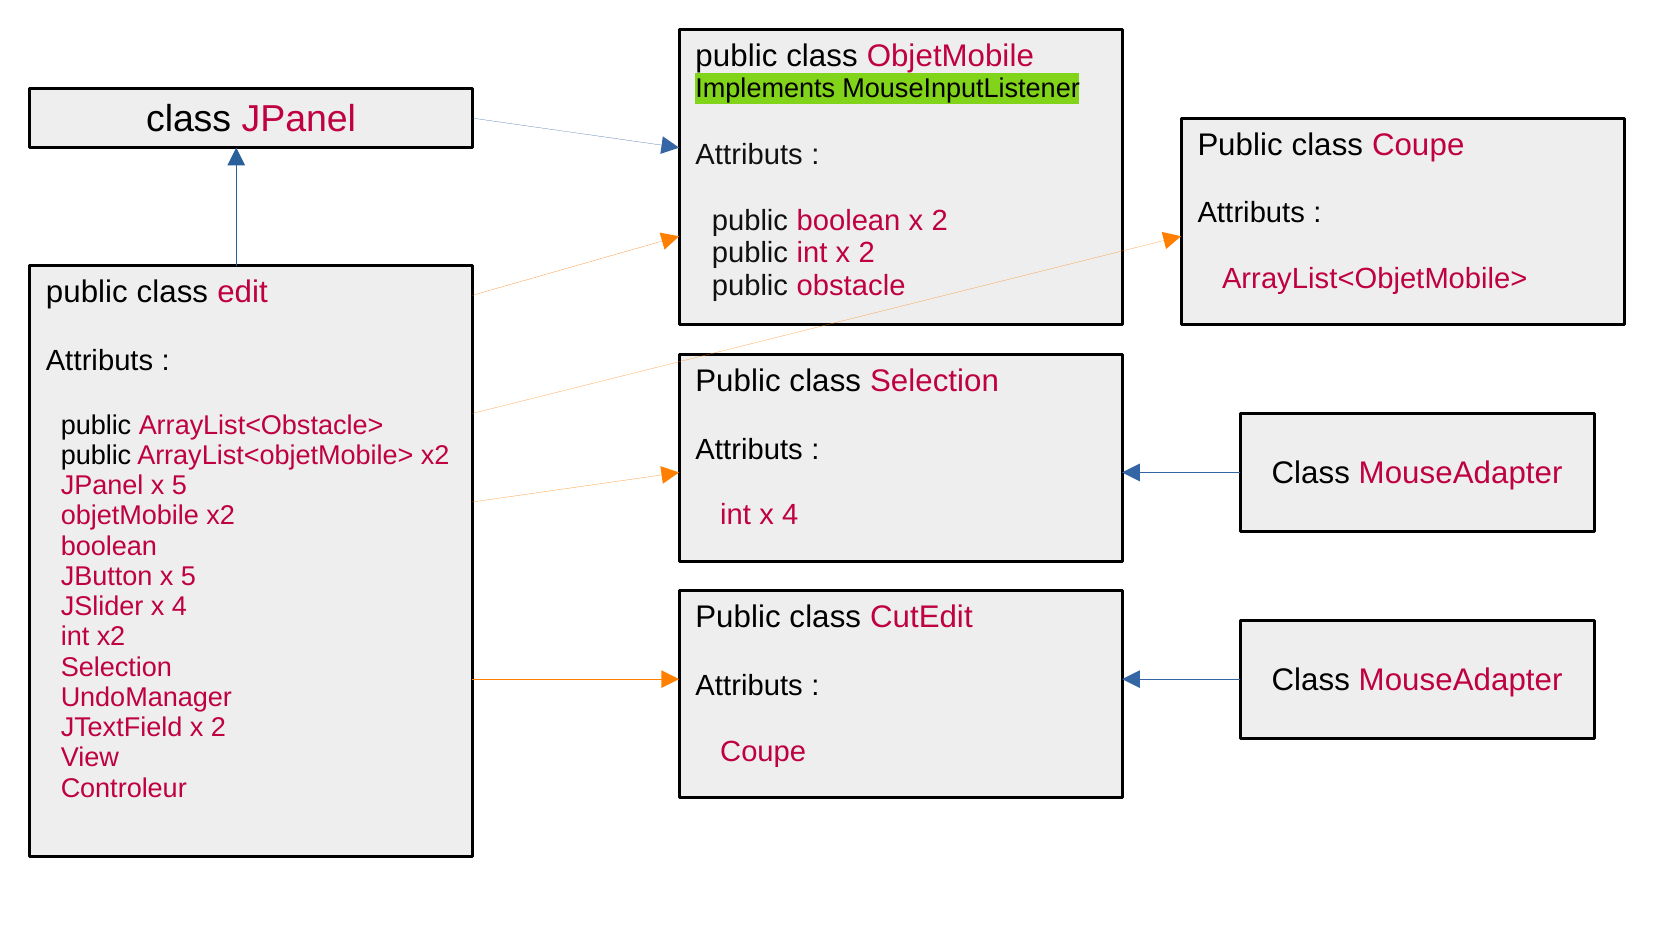

public class ObjetMobile
Implements MouseInputListener
Attributs :
 public boolean x 2
 public int x 2
 public obstacle
class JPanel
Public class Coupe
Attributs :
 ArrayList<ObjetMobile>
public class edit
Attributs :
 public ArrayList<Obstacle>
 public ArrayList<objetMobile> x2
 JPanel x 5
 objetMobile x2
 boolean
 JButton x 5
 JSlider x 4
 int x2
 Selection
 UndoManager
 JTextField x 2
 View
 Controleur
Public class Selection
Attributs :
 int x 4
Class MouseAdapter
Public class CutEdit
Attributs :
 Coupe
Class MouseAdapter